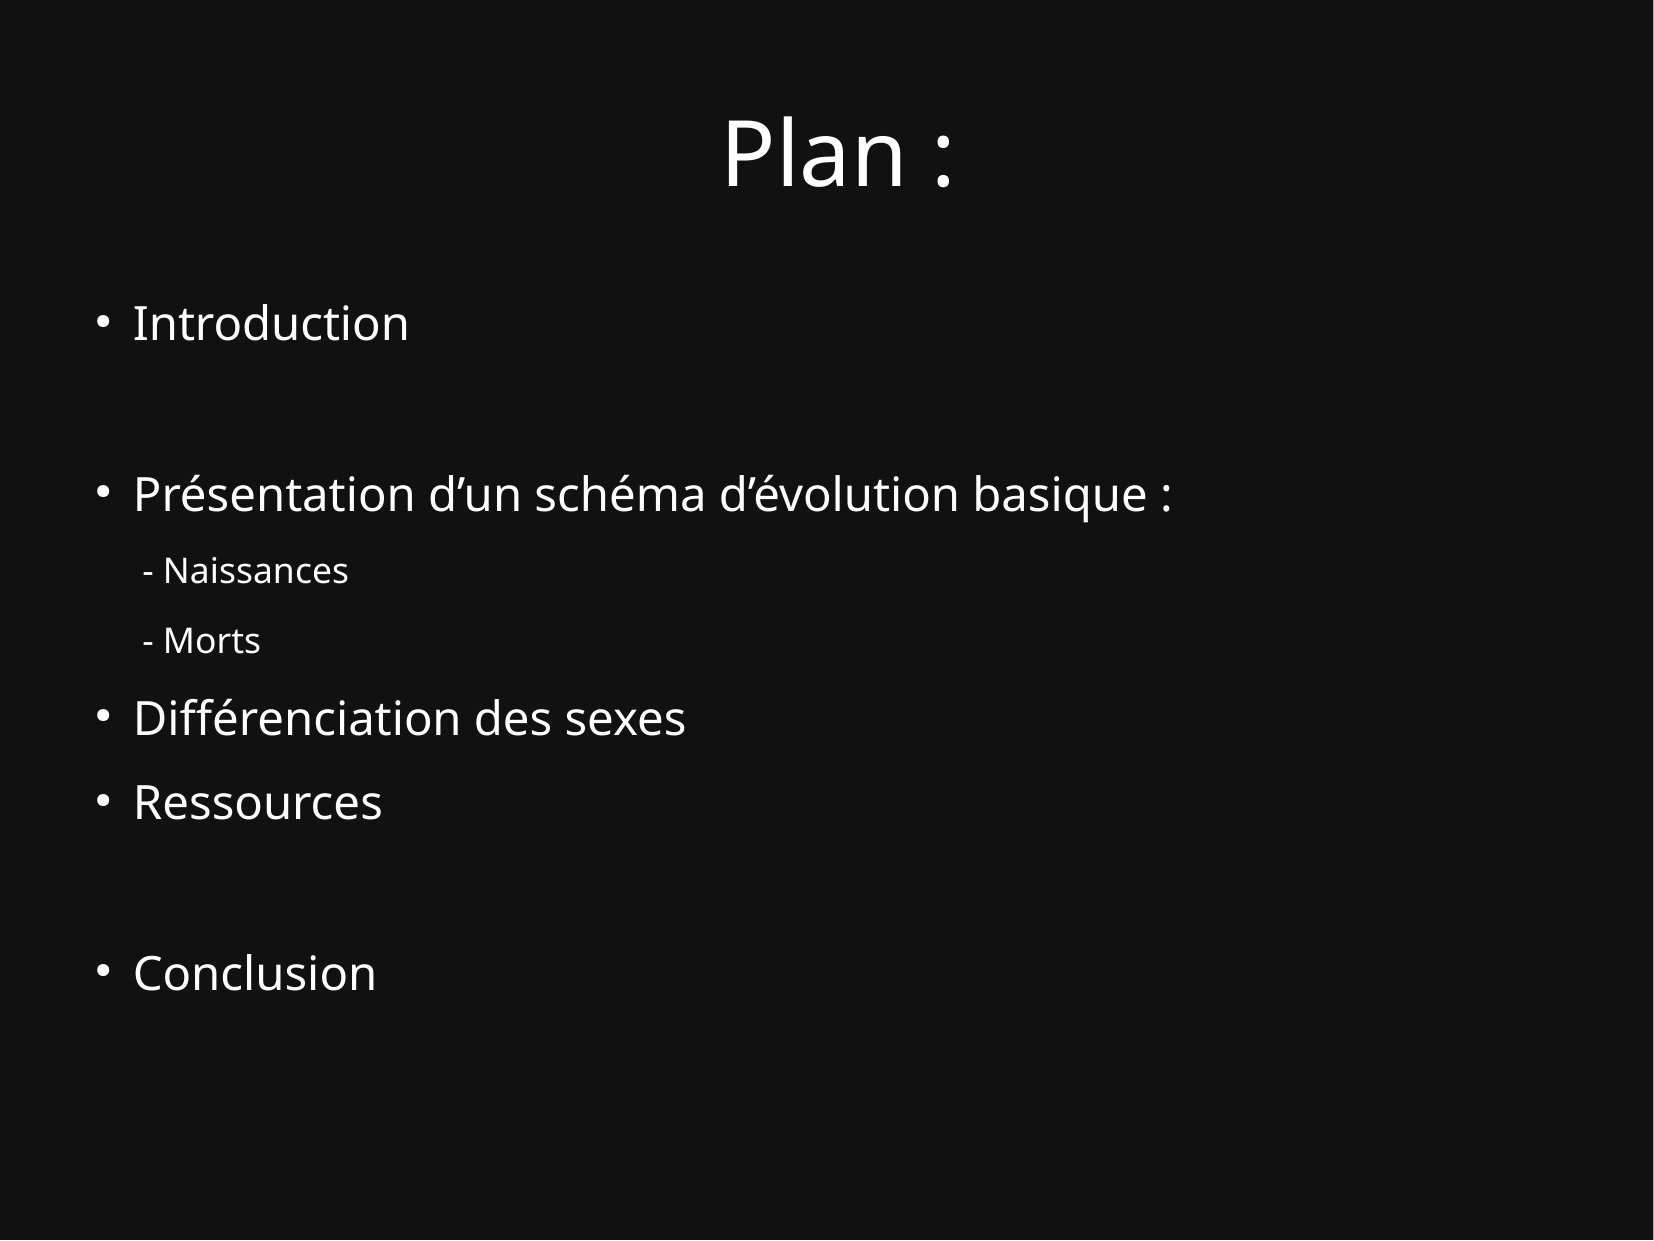

# Plan :
Introduction
Présentation d’un schéma d’évolution basique :
 - Naissances
 - Morts
Différenciation des sexes
Ressources
Conclusion